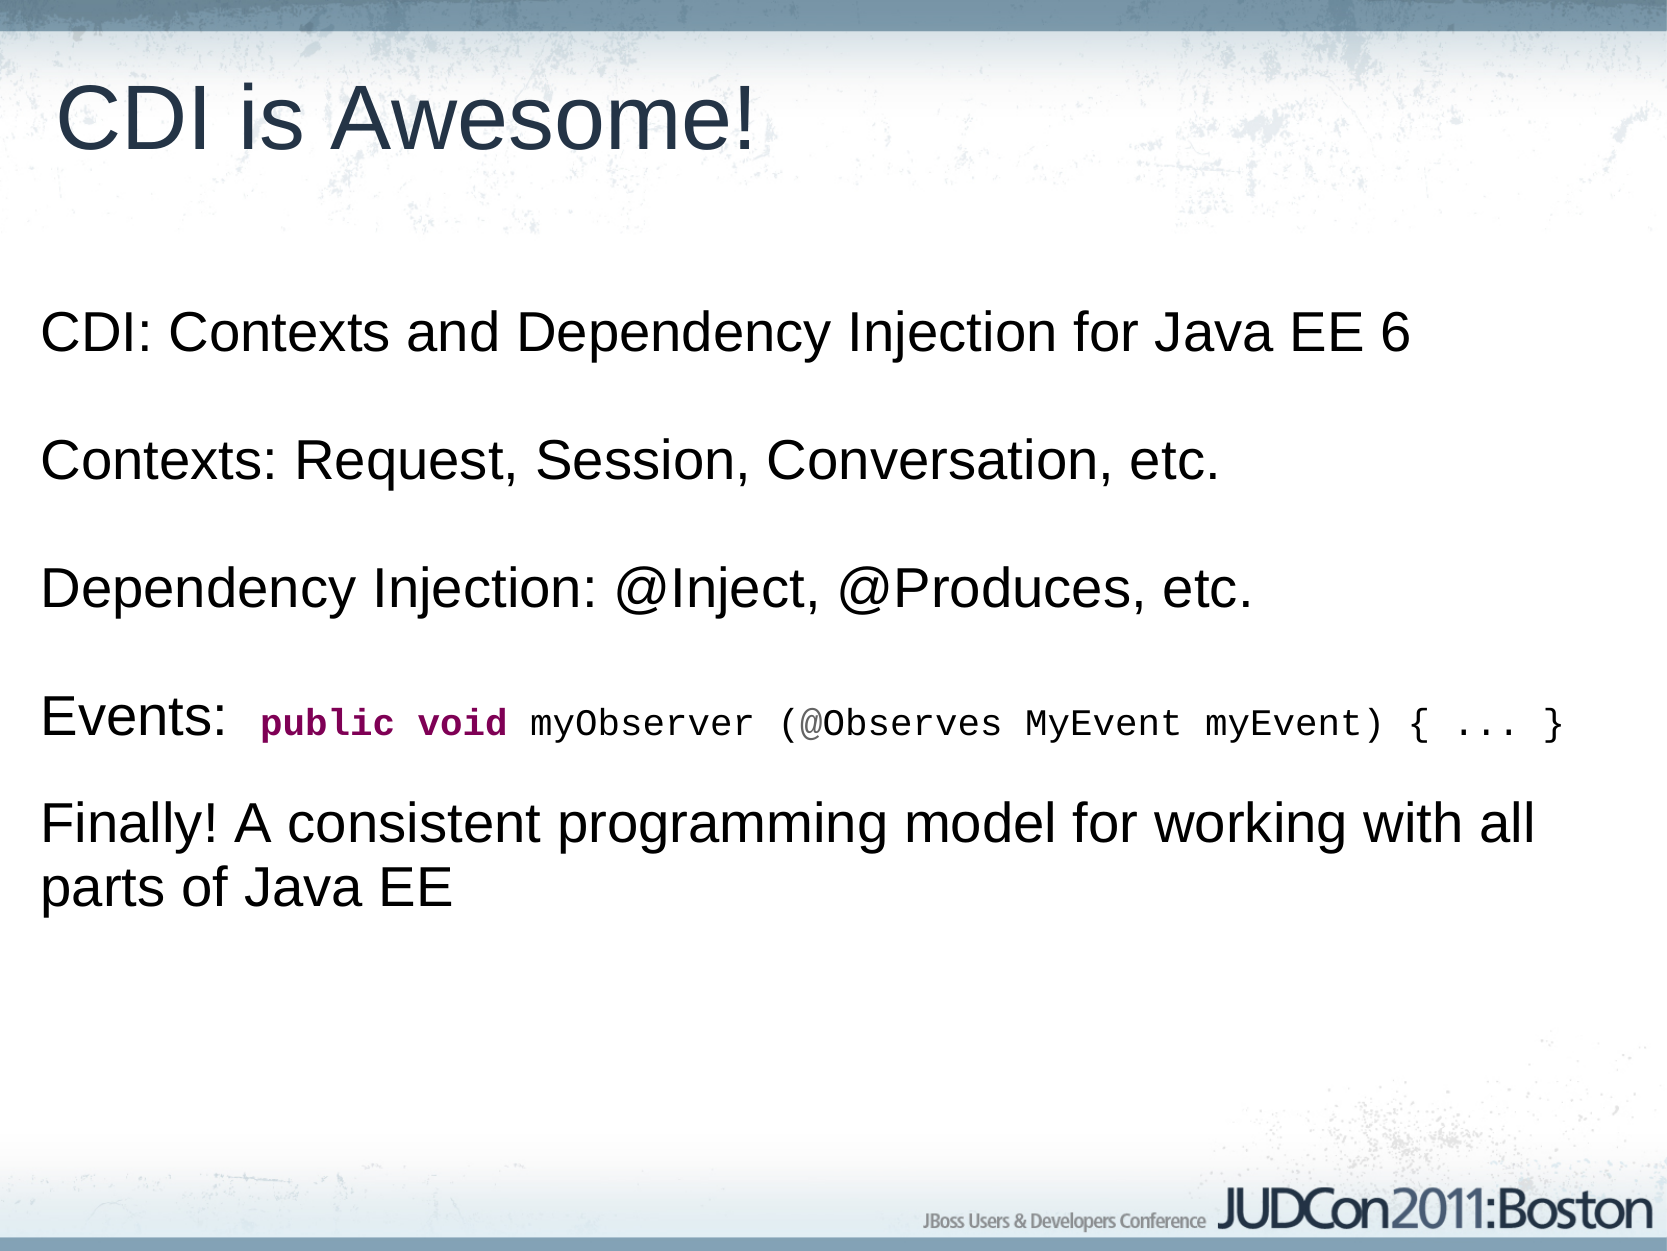

# CDI is Awesome!
CDI: Contexts and Dependency Injection for Java EE 6
Contexts: Request, Session, Conversation, etc.
Dependency Injection: @Inject, @Produces, etc.
Events: public void myObserver (@Observes MyEvent myEvent) { ... }
Finally! A consistent programming model for working with all parts of Java EE